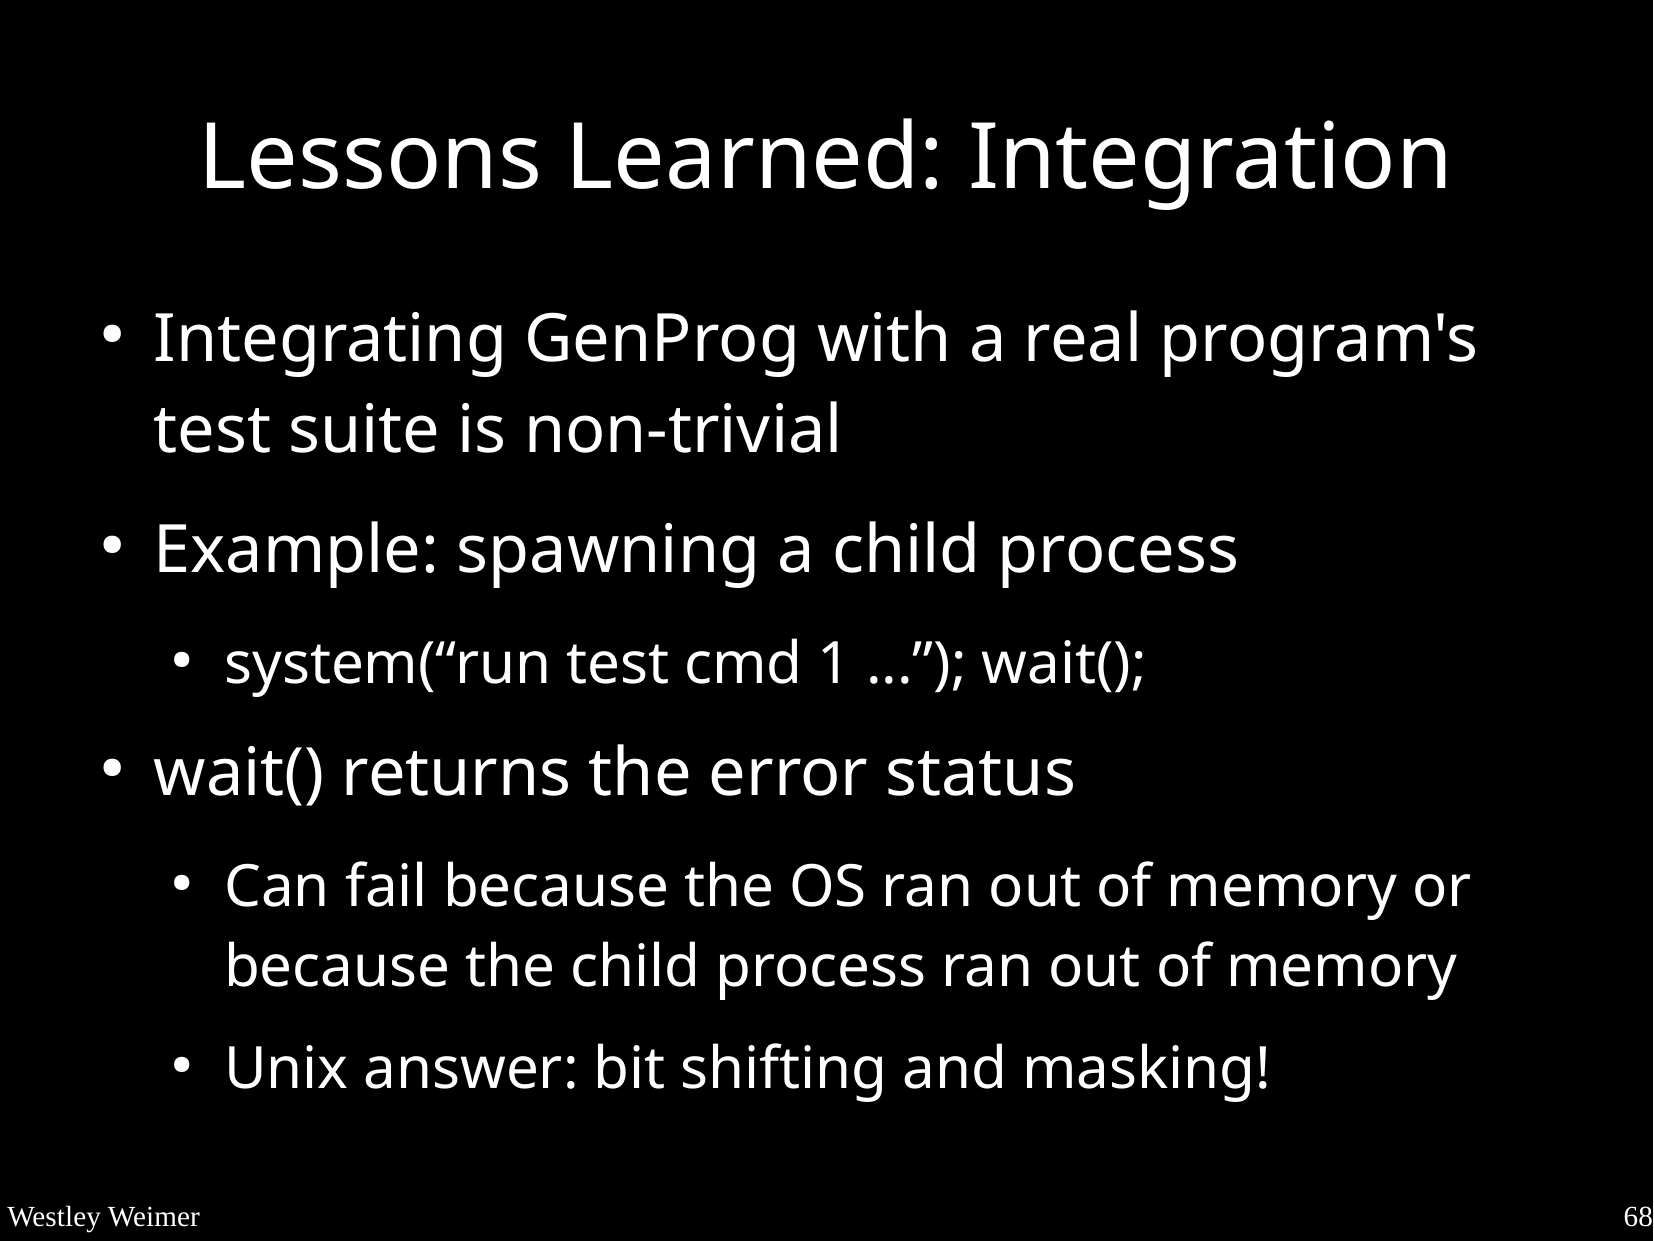

# Lessons Learned: Integration
Integrating GenProg with a real program's test suite is non-trivial
Example: spawning a child process
system(“run test cmd 1 ...”); wait();
wait() returns the error status
Can fail because the OS ran out of memory or because the child process ran out of memory
Unix answer: bit shifting and masking!
68